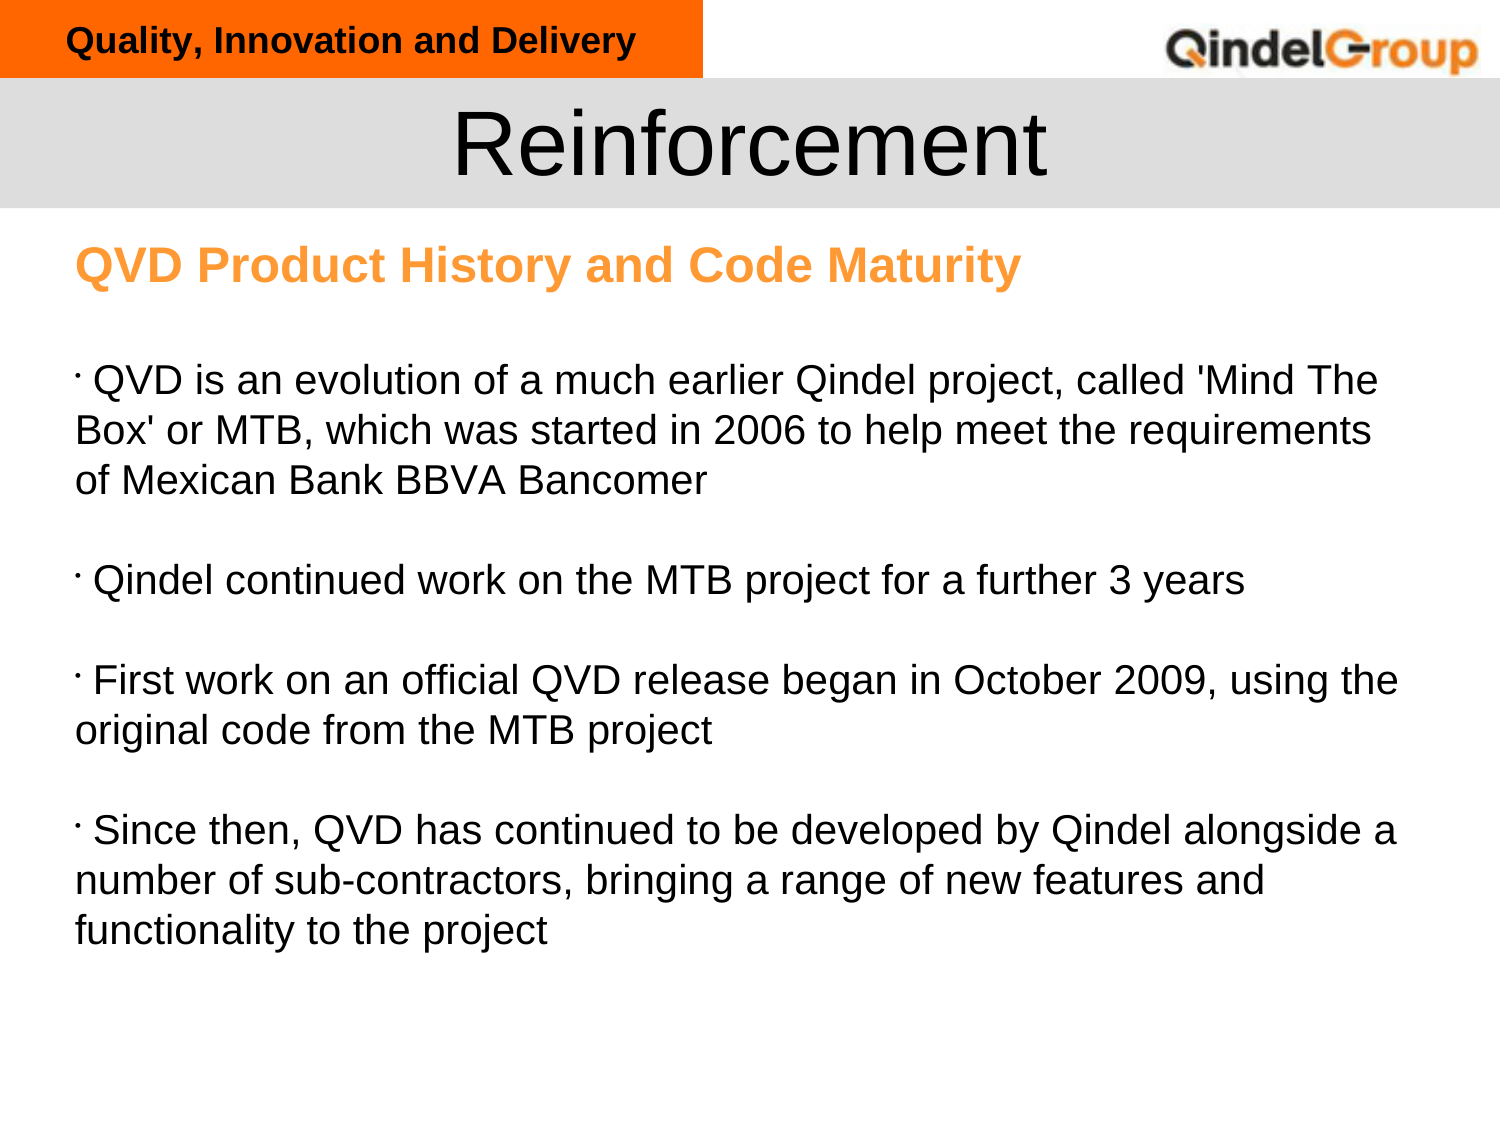

# Reinforcement
QVD Product History and Code Maturity
 QVD is an evolution of a much earlier Qindel project, called 'Mind The Box' or MTB, which was started in 2006 to help meet the requirements of Mexican Bank BBVA Bancomer
 Qindel continued work on the MTB project for a further 3 years
 First work on an official QVD release began in October 2009, using the original code from the MTB project
 Since then, QVD has continued to be developed by Qindel alongside a number of sub-contractors, bringing a range of new features and functionality to the project